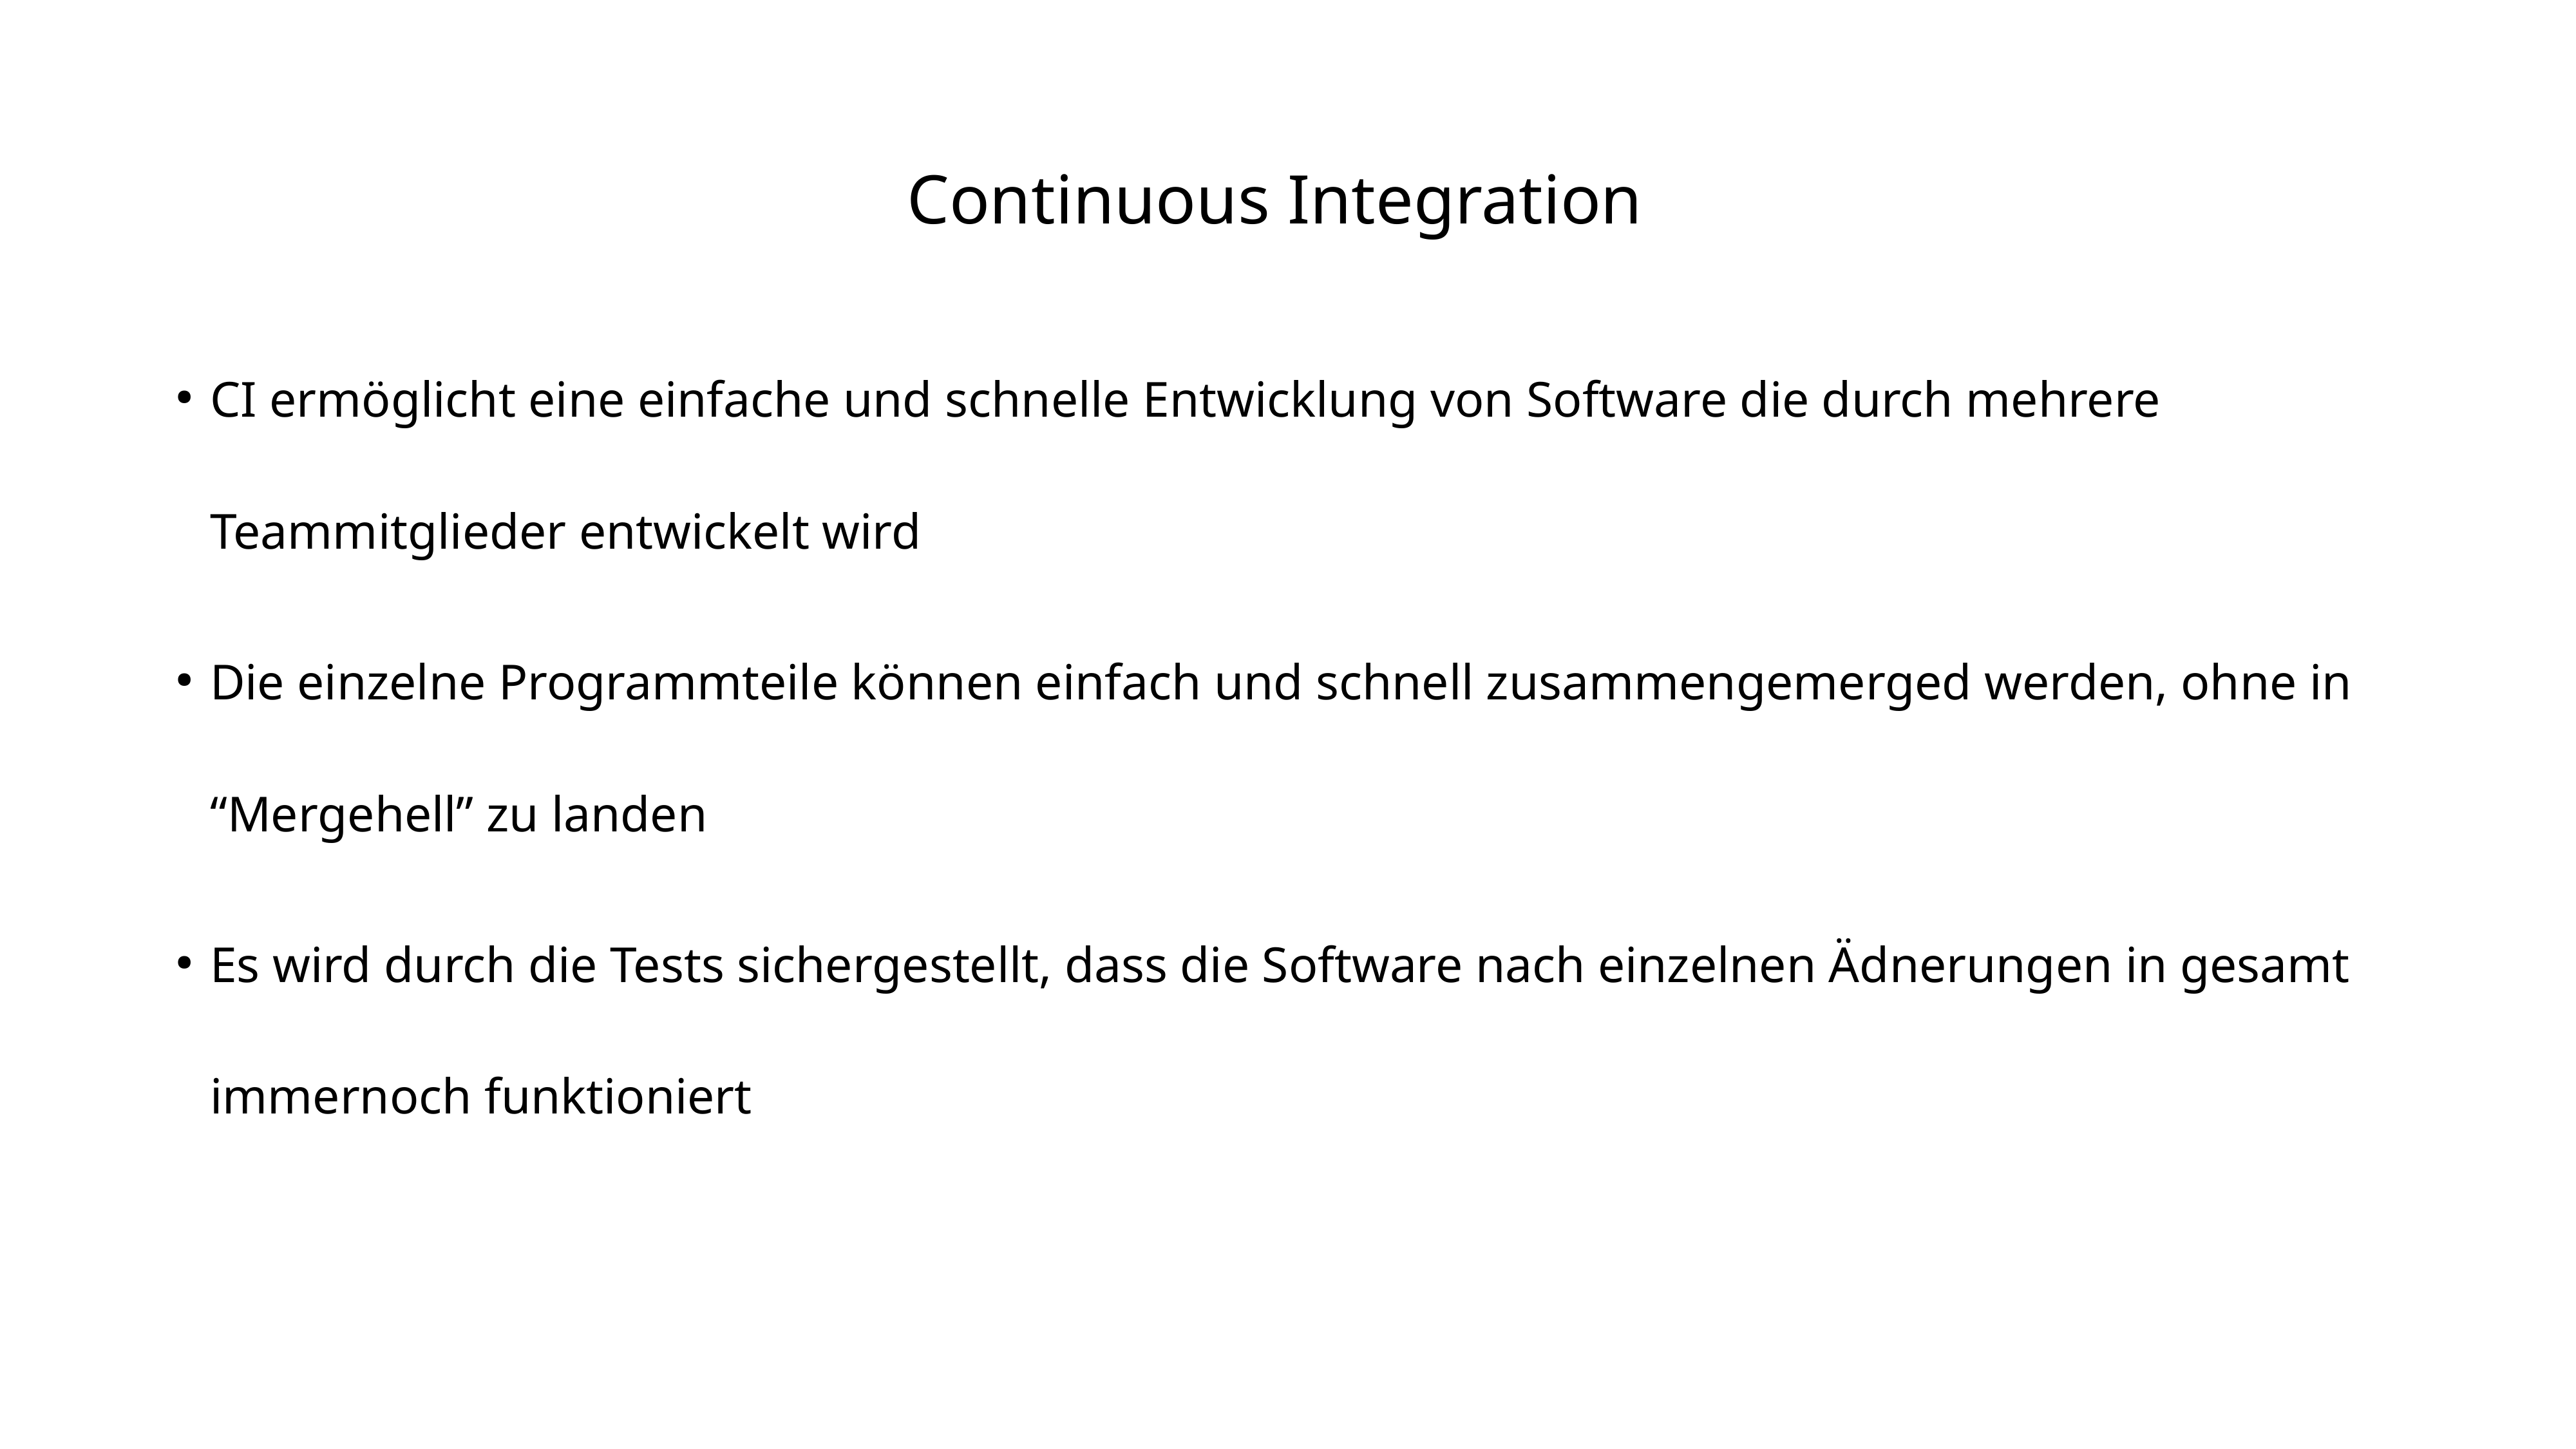

# Continuous Integration
CI ermöglicht eine einfache und schnelle Entwicklung von Software die durch mehrere Teammitglieder entwickelt wird
Die einzelne Programmteile können einfach und schnell zusammengemerged werden, ohne in “Mergehell” zu landen
Es wird durch die Tests sichergestellt, dass die Software nach einzelnen Ädnerungen in gesamt immernoch funktioniert